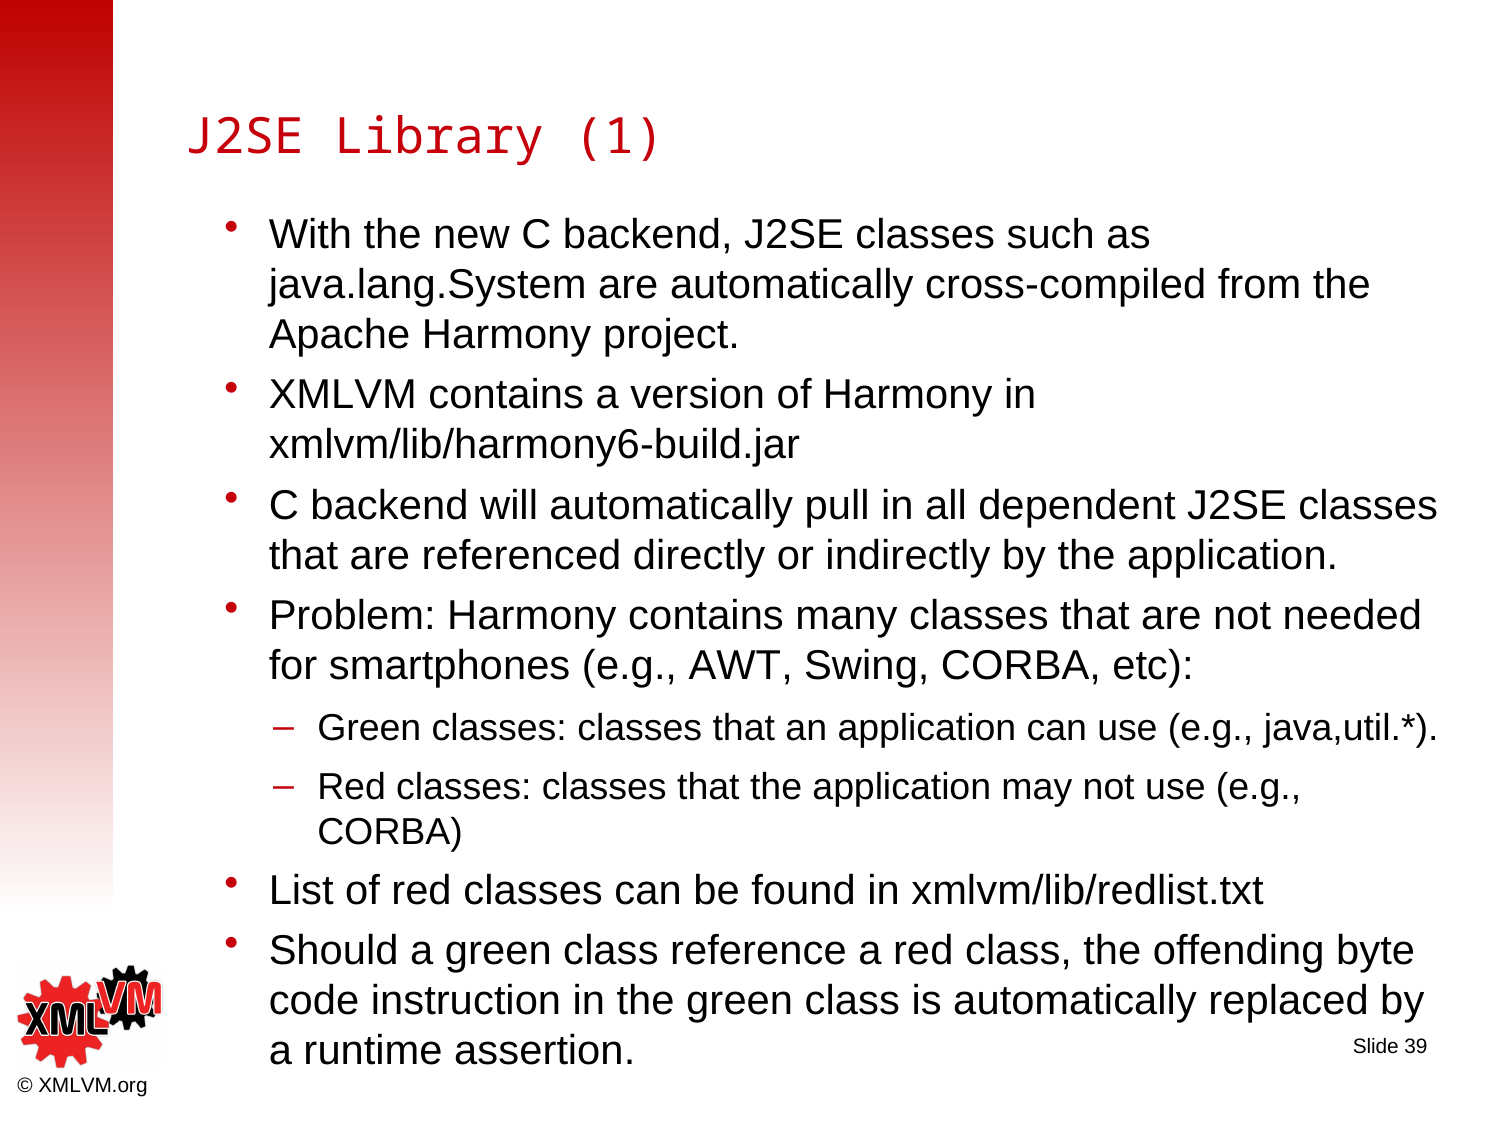

# J2SE Library (1)
With the new C backend, J2SE classes such as java.lang.System are automatically cross-compiled from the Apache Harmony project.
XMLVM contains a version of Harmony in
xmlvm/lib/harmony6-build.jar
C backend will automatically pull in all dependent J2SE classes that are referenced directly or indirectly by the application.
Problem: Harmony contains many classes that are not needed for smartphones (e.g., AWT, Swing, CORBA, etc):
Green classes: classes that an application can use (e.g., java,util.*).
Red classes: classes that the application may not use (e.g., CORBA)
List of red classes can be found in xmlvm/lib/redlist.txt
Should a green class reference a red class, the offending byte code instruction in the green class is automatically replaced by a runtime assertion.